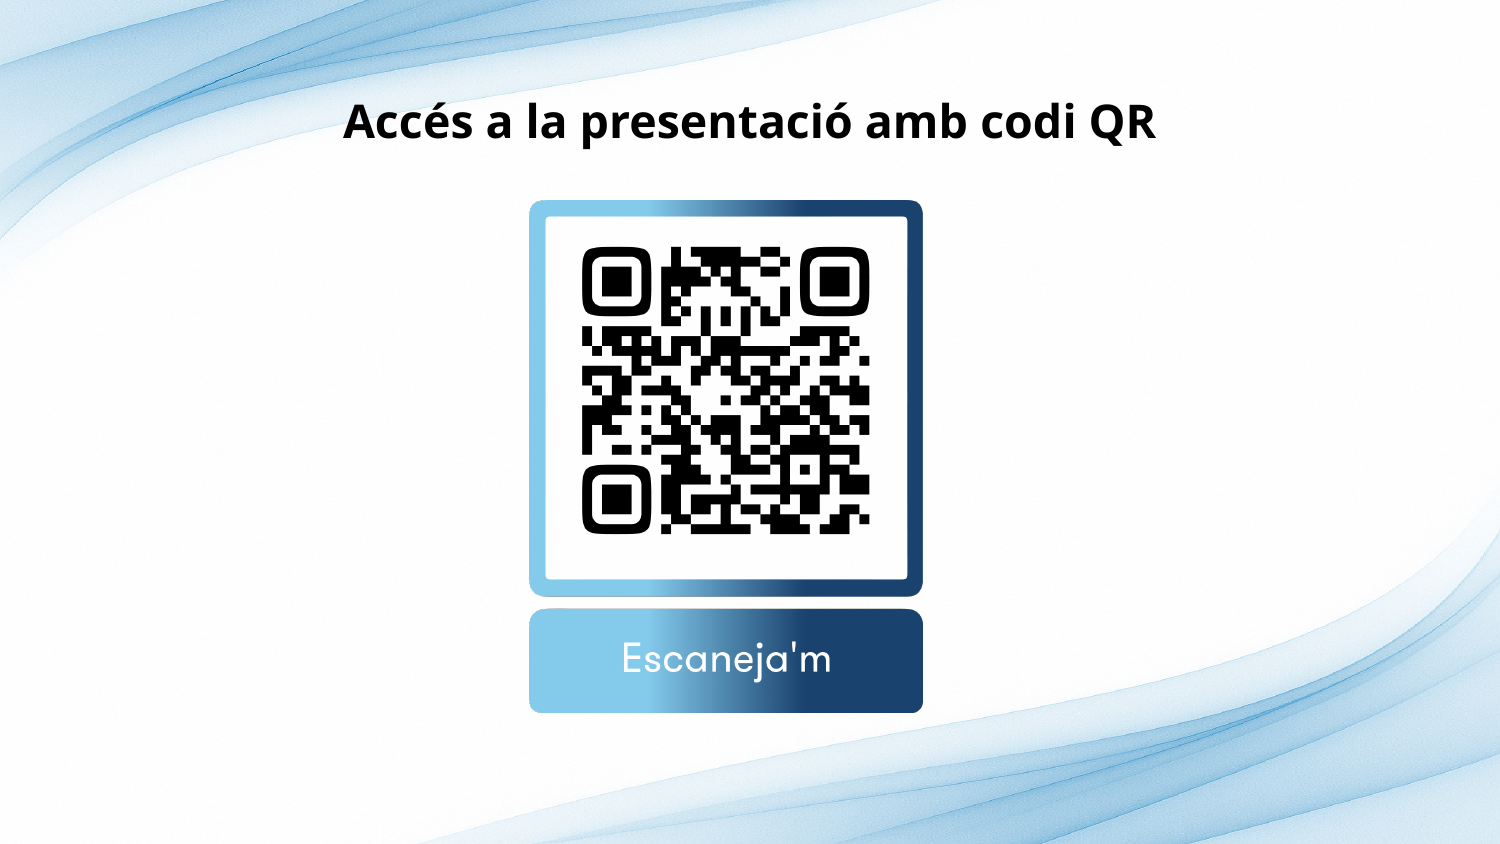

# Accés a la presentació amb codi QR